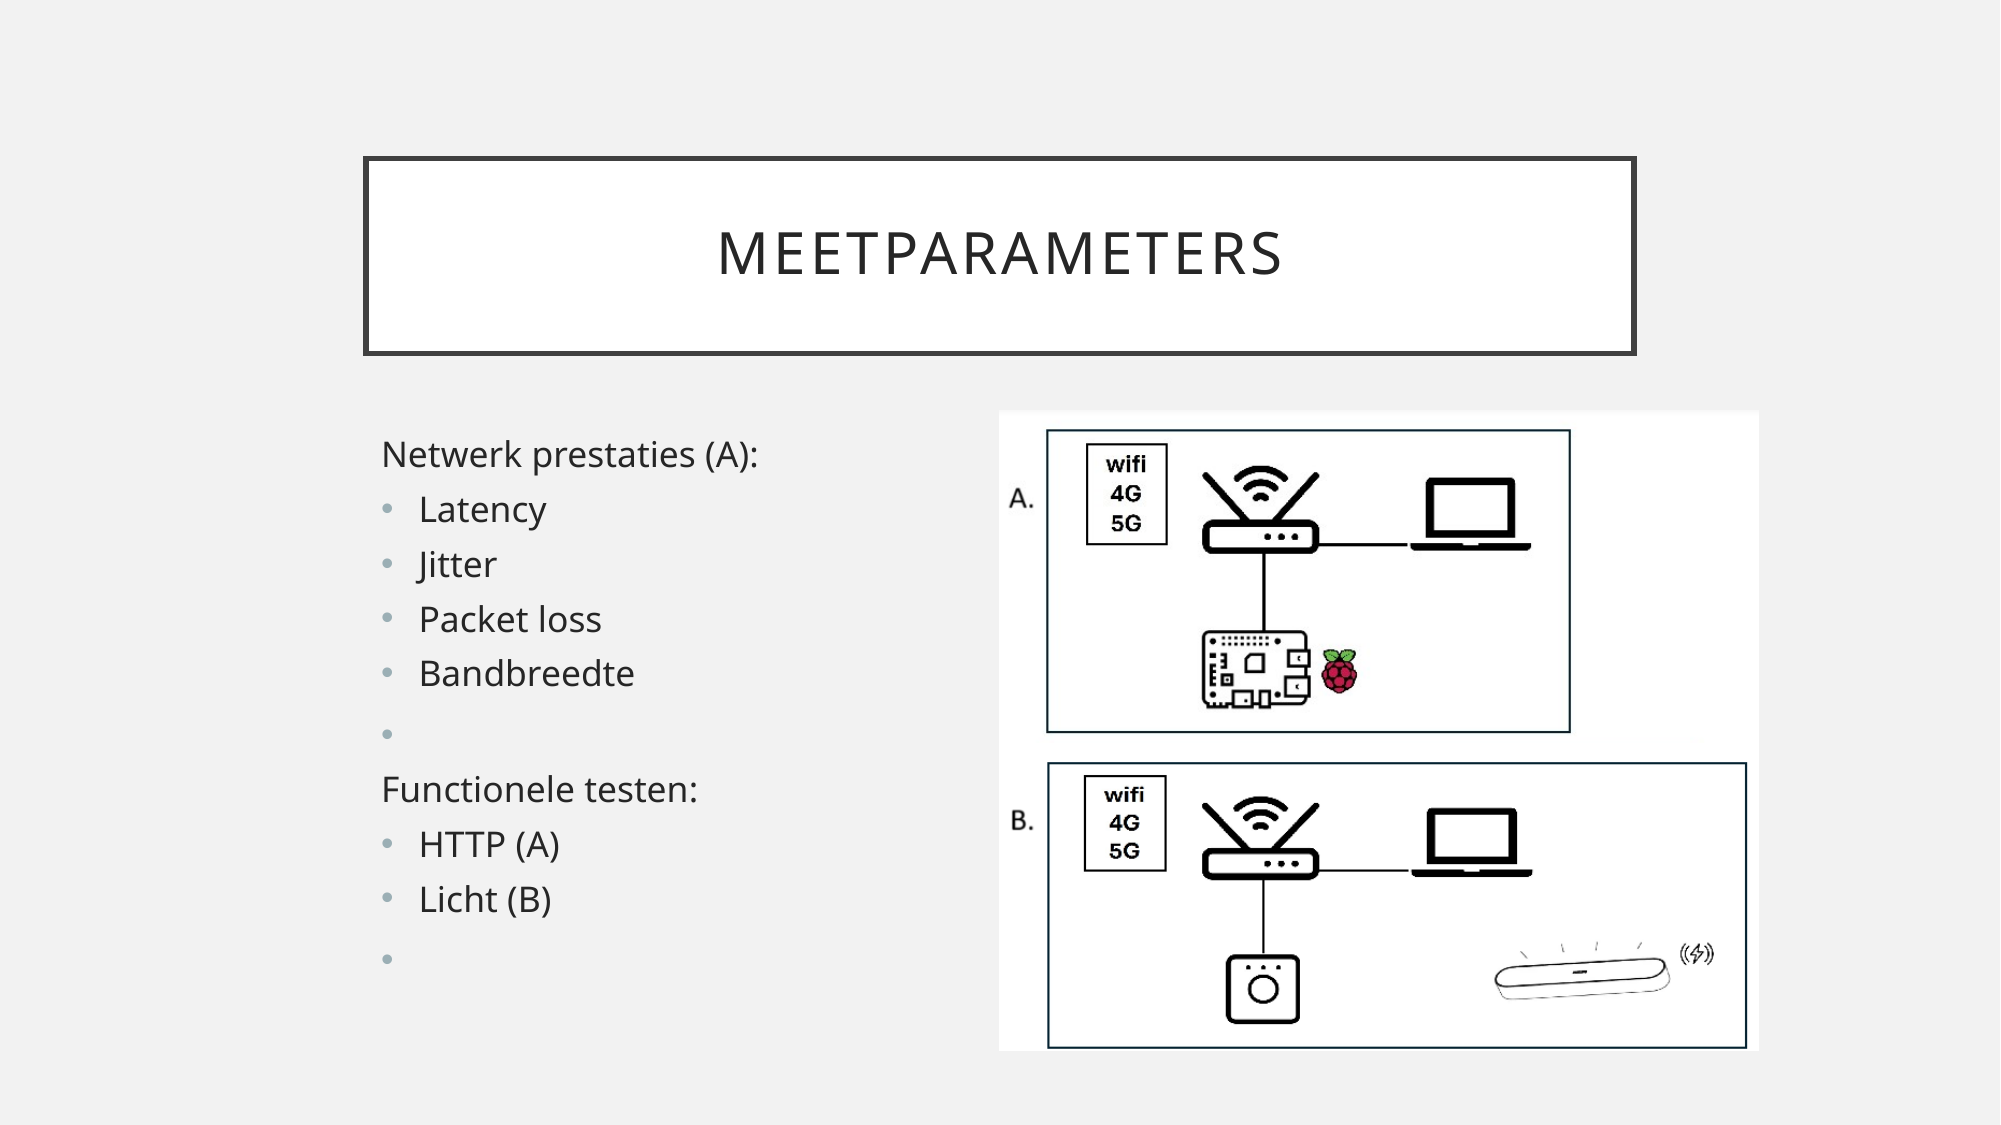

# meetparameters
Netwerk prestaties (A):
Latency
Jitter
Packet loss
Bandbreedte
Functionele testen:
HTTP (A)
Licht (B)